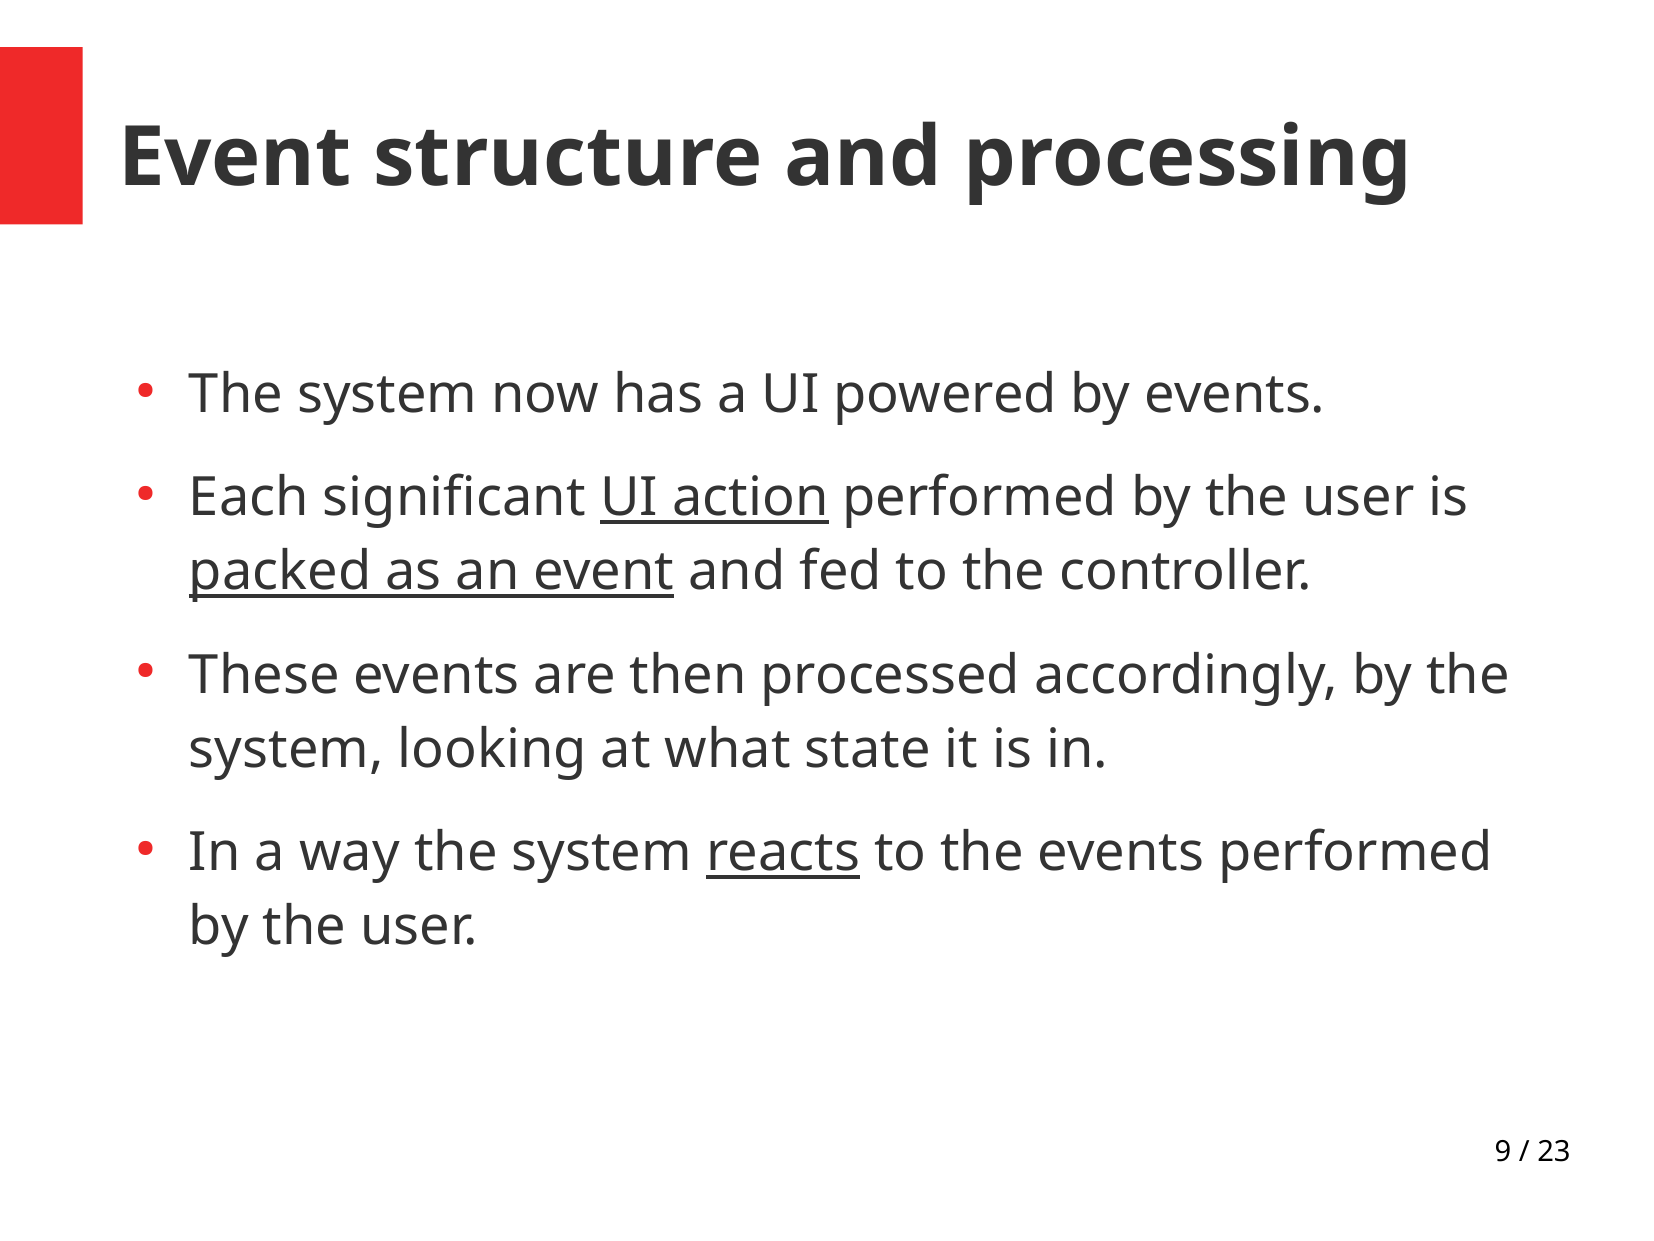

# Event structure and processing
The system now has a UI powered by events.
Each significant UI action performed by the user is packed as an event and fed to the controller.
These events are then processed accordingly, by the system, looking at what state it is in.
In a way the system reacts to the events performed by the user.
9